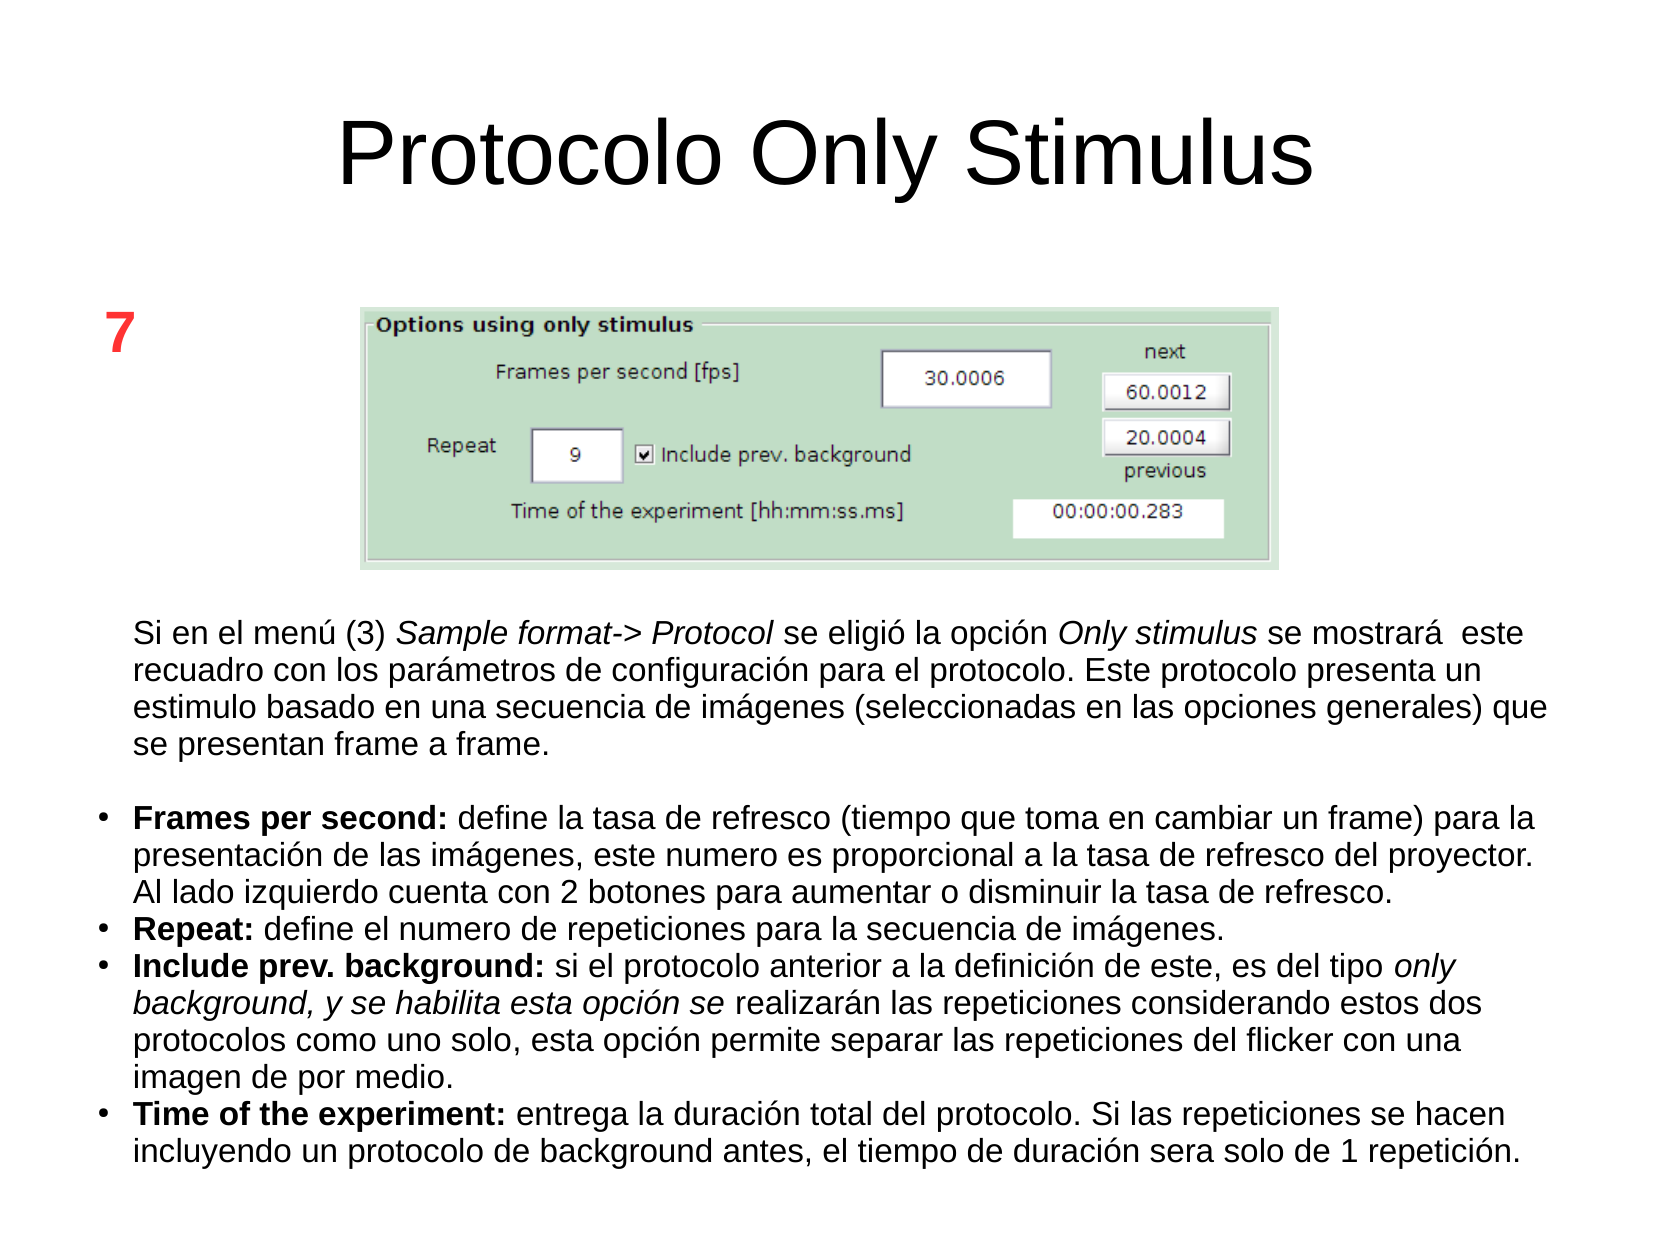

# Protocolo Only Stimulus
7
Si en el menú (3) Sample format-> Protocol se eligió la opción Only stimulus se mostrará este recuadro con los parámetros de configuración para el protocolo. Este protocolo presenta un estimulo basado en una secuencia de imágenes (seleccionadas en las opciones generales) que se presentan frame a frame.
Frames per second: define la tasa de refresco (tiempo que toma en cambiar un frame) para la presentación de las imágenes, este numero es proporcional a la tasa de refresco del proyector. Al lado izquierdo cuenta con 2 botones para aumentar o disminuir la tasa de refresco.
Repeat: define el numero de repeticiones para la secuencia de imágenes.
Include prev. background: si el protocolo anterior a la definición de este, es del tipo only background, y se habilita esta opción se realizarán las repeticiones considerando estos dos protocolos como uno solo, esta opción permite separar las repeticiones del flicker con una imagen de por medio.
Time of the experiment: entrega la duración total del protocolo. Si las repeticiones se hacen incluyendo un protocolo de background antes, el tiempo de duración sera solo de 1 repetición.